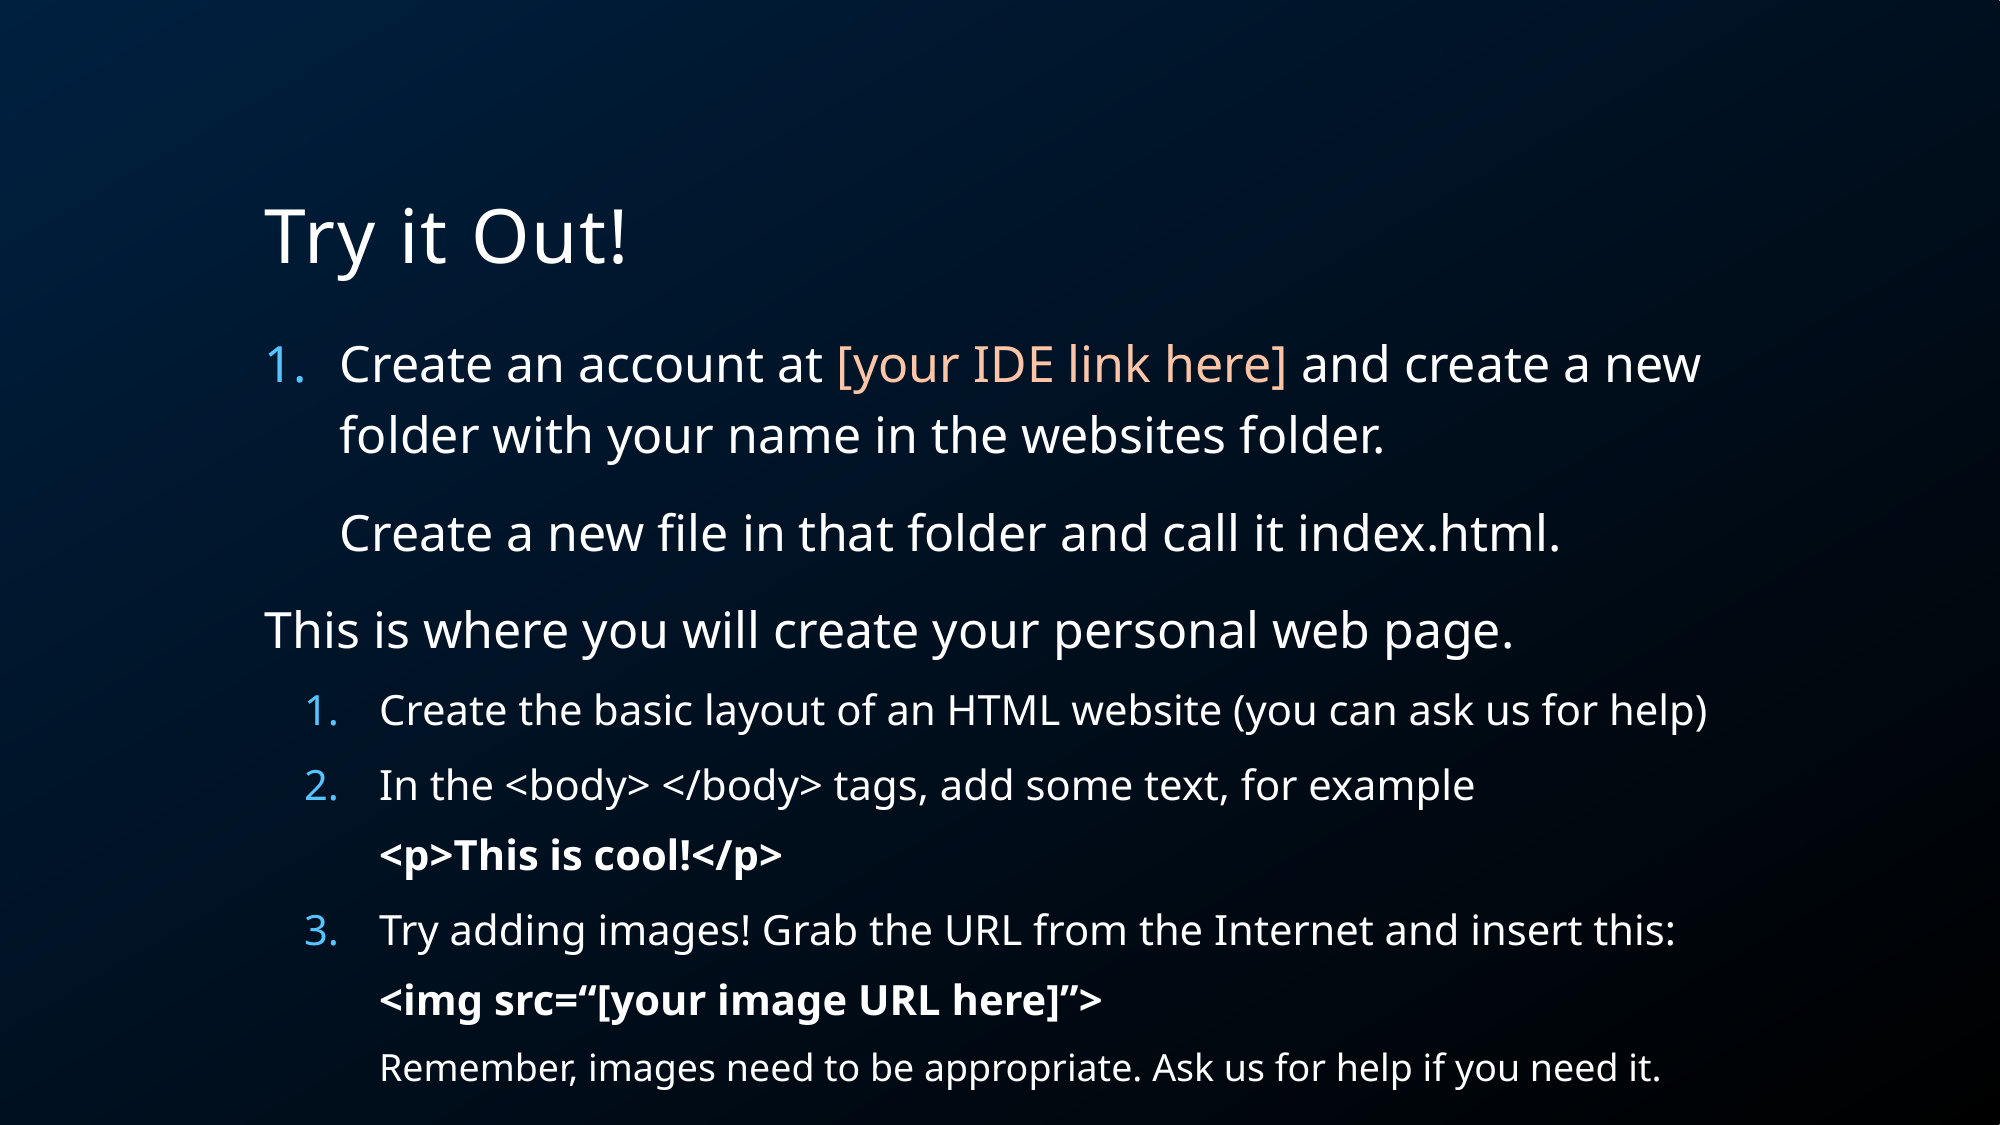

# Try it Out!
Create an account at [your IDE link here] and create a new folder with your name in the websites folder.
	Create a new file in that folder and call it index.html.
This is where you will create your personal web page.
Create the basic layout of an HTML website (you can ask us for help)
In the <body> </body> tags, add some text, for example
	<p>This is cool!</p>
Try adding images! Grab the URL from the Internet and insert this:
	<img src=“[your image URL here]”>
	Remember, images need to be appropriate. Ask us for help if you need it.